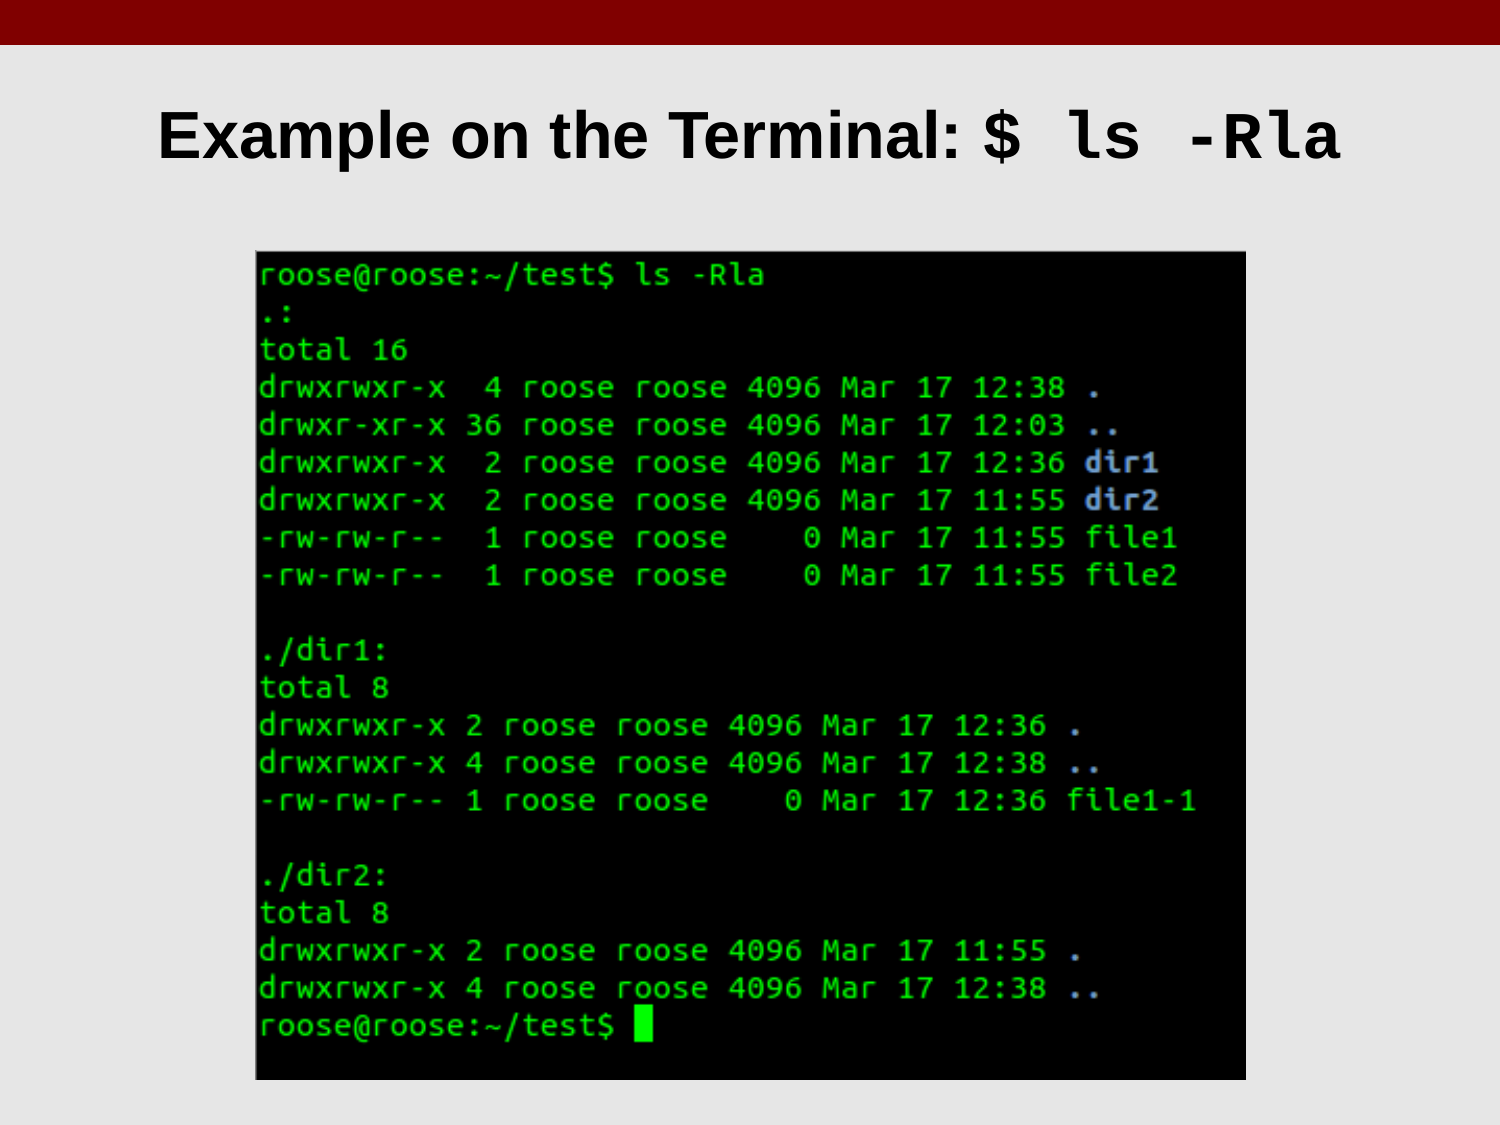

# Example on the Terminal: $ ls -Rla